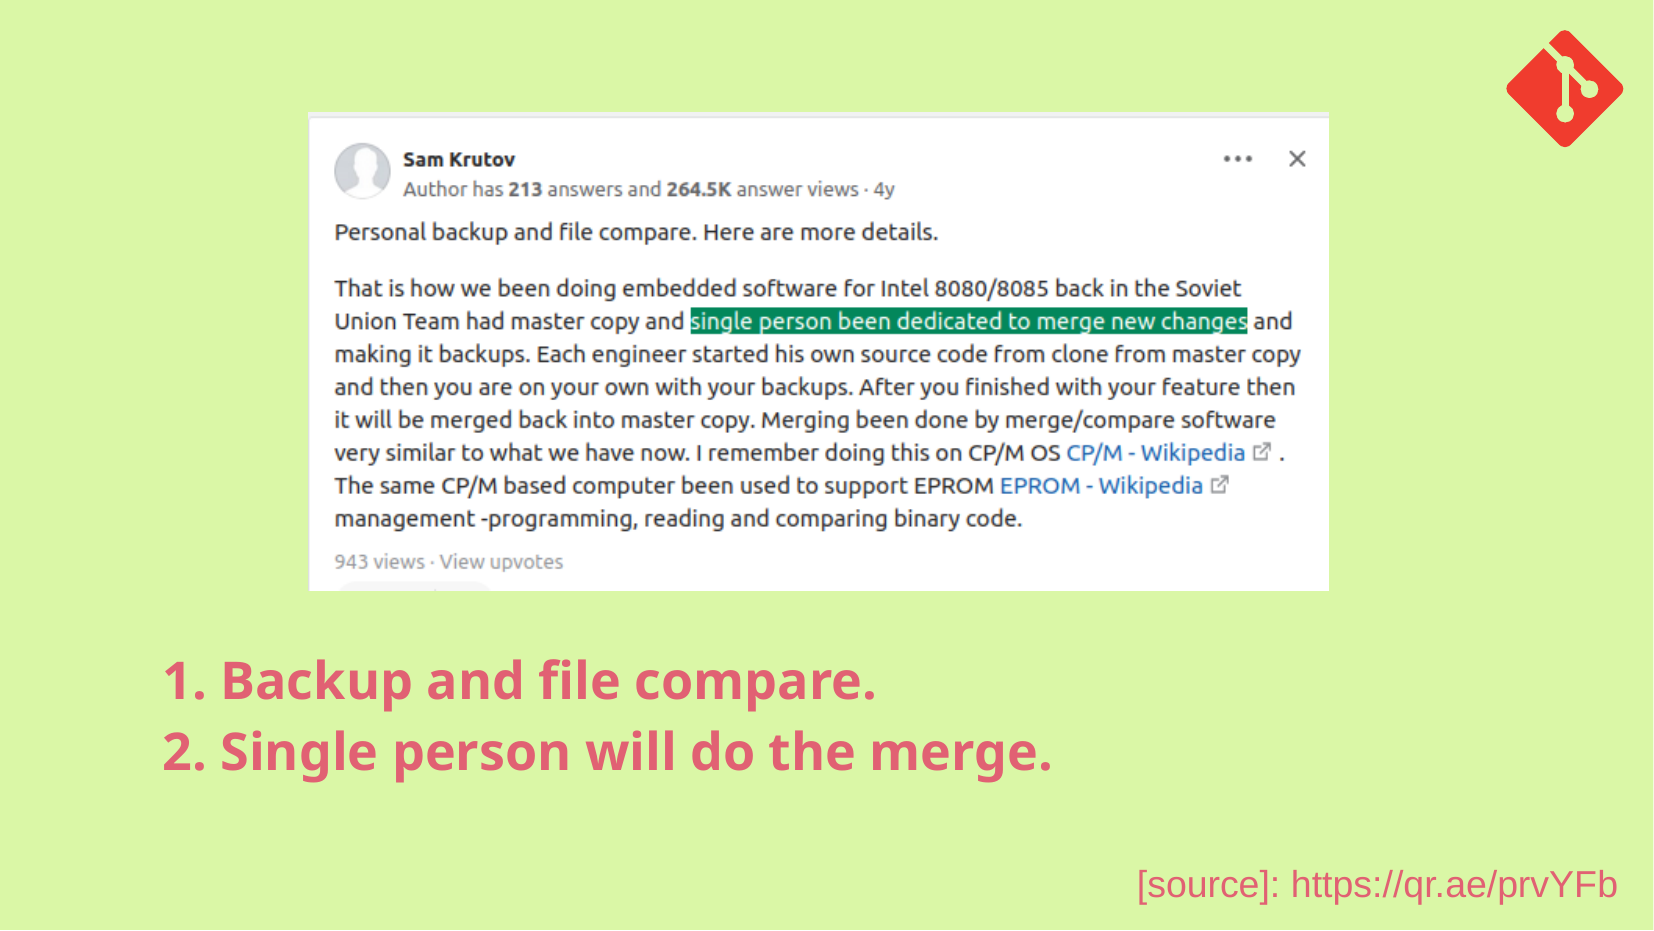

1. Backup and file compare.
2. Single person will do the merge.
[source]: https://qr.ae/prvYFb